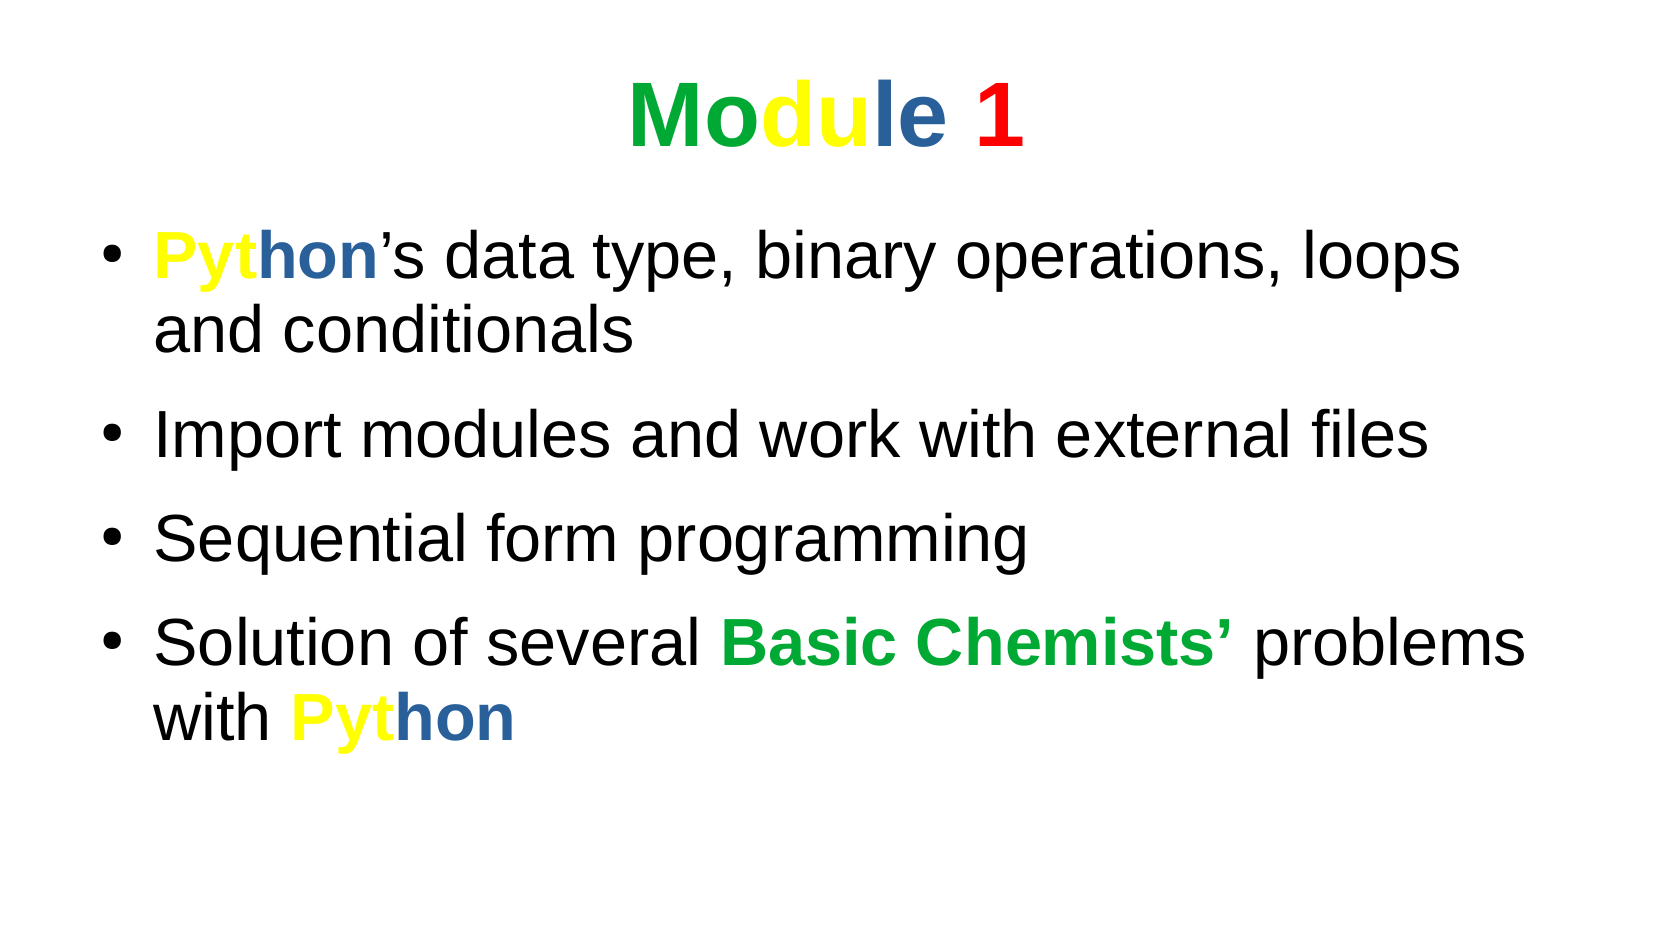

# Module 1
Python’s data type, binary operations, loops and conditionals
Import modules and work with external files
Sequential form programming
Solution of several Basic Chemists’ problems with Python